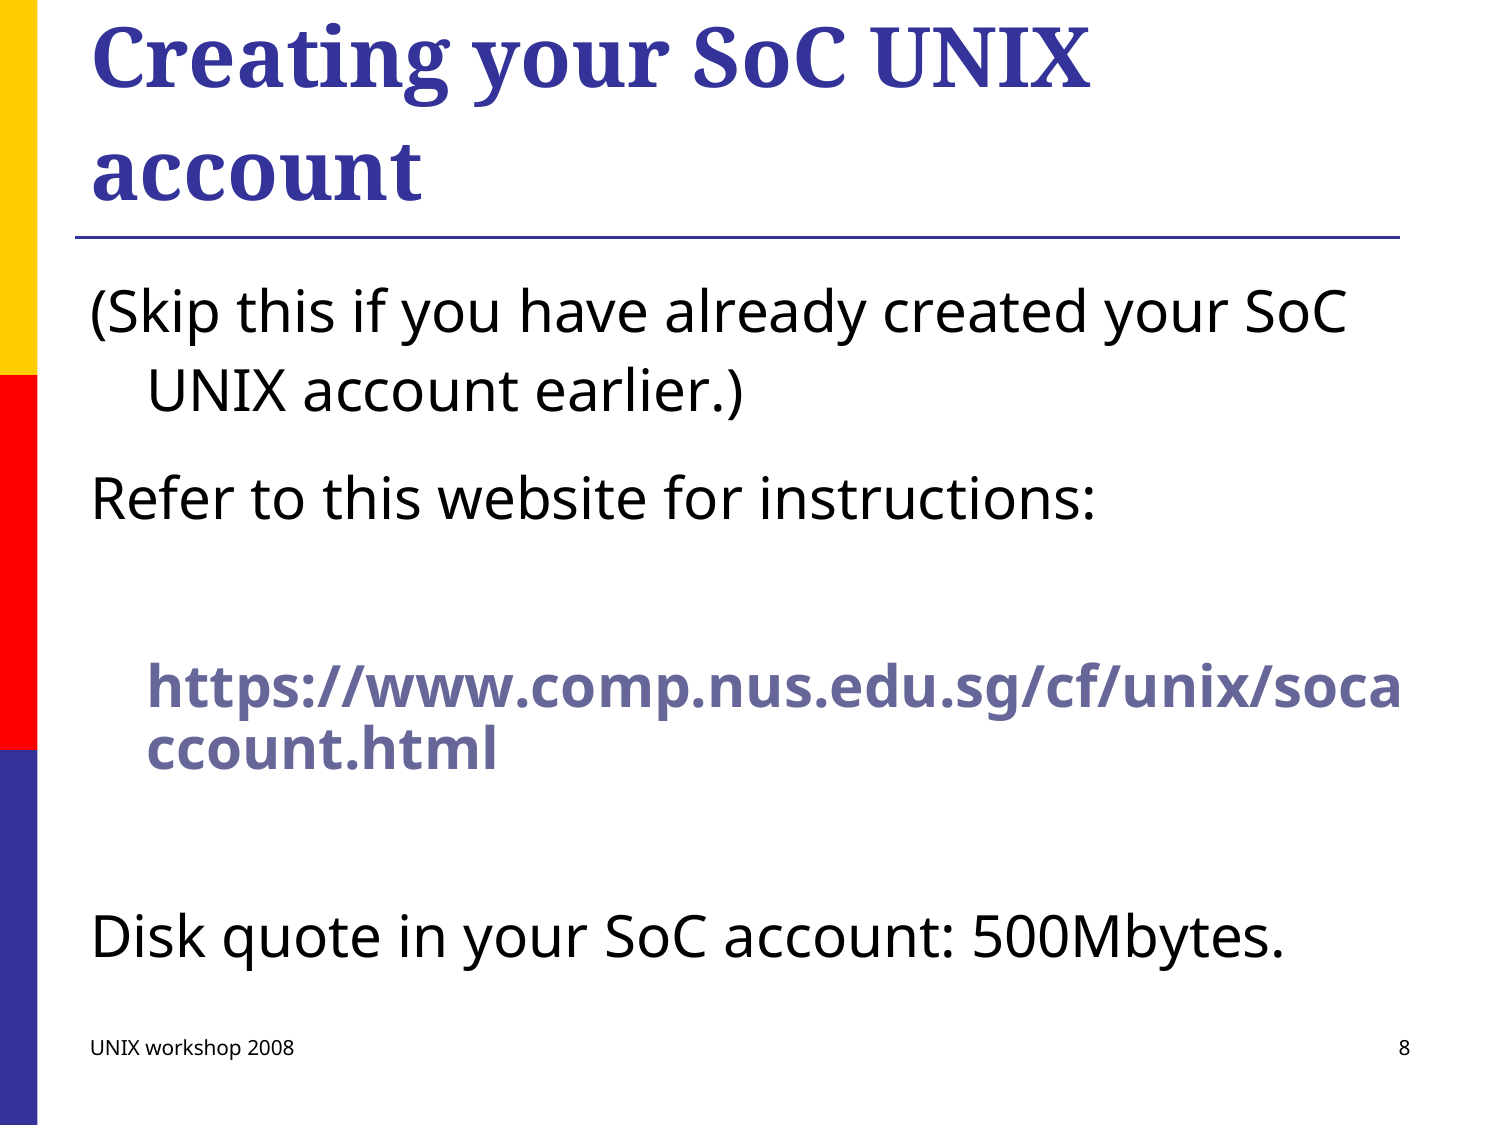

# Creating your SoC UNIX account
(Skip this if you have already created your SoC UNIX account earlier.)
Refer to this website for instructions:
	https://www.comp.nus.edu.sg/cf/unix/socaccount.html
Disk quote in your SoC account: 500Mbytes.
UNIX workshop 2008